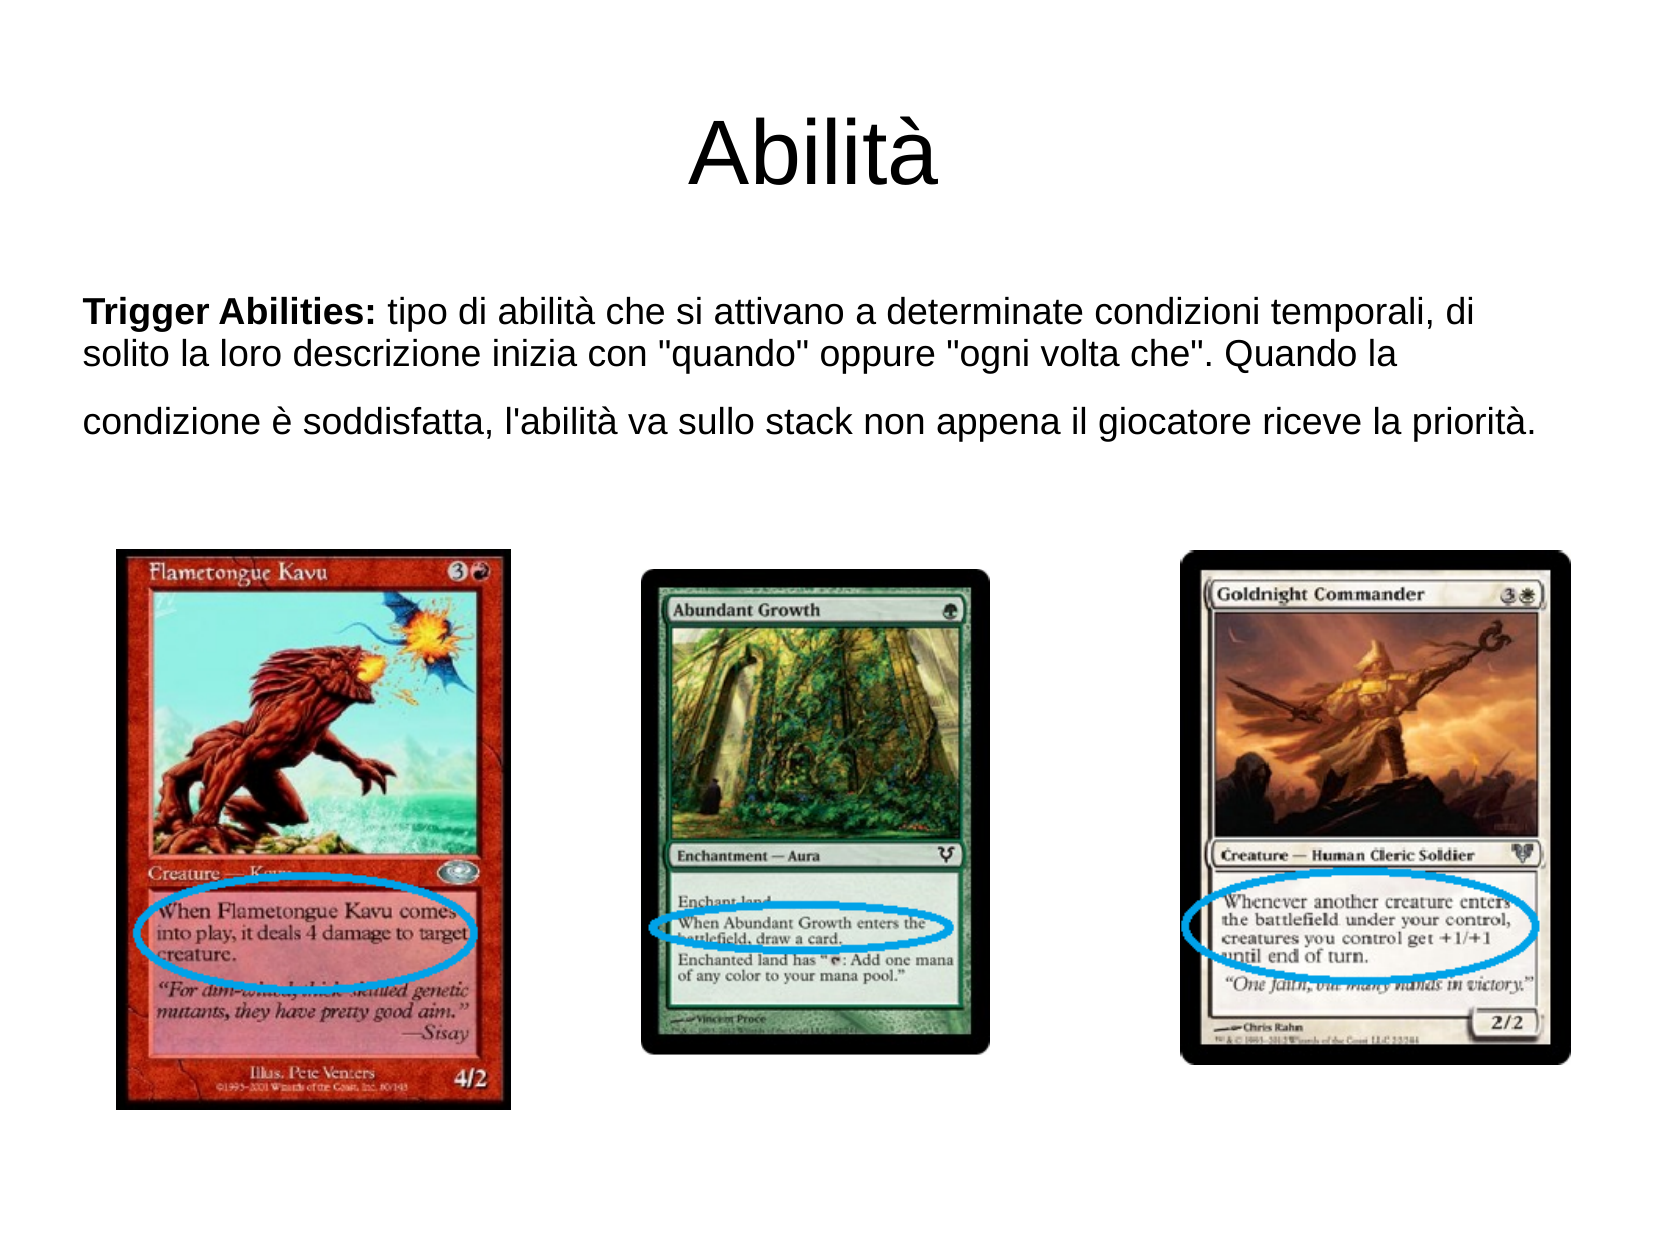

# Abilità
Trigger Abilities: tipo di abilità che si attivano a determinate condizioni temporali, di solito la loro descrizione inizia con "quando" oppure "ogni volta che". Quando la condizione è soddisfatta, l'abilità va sullo stack non appena il giocatore riceve la priorità.